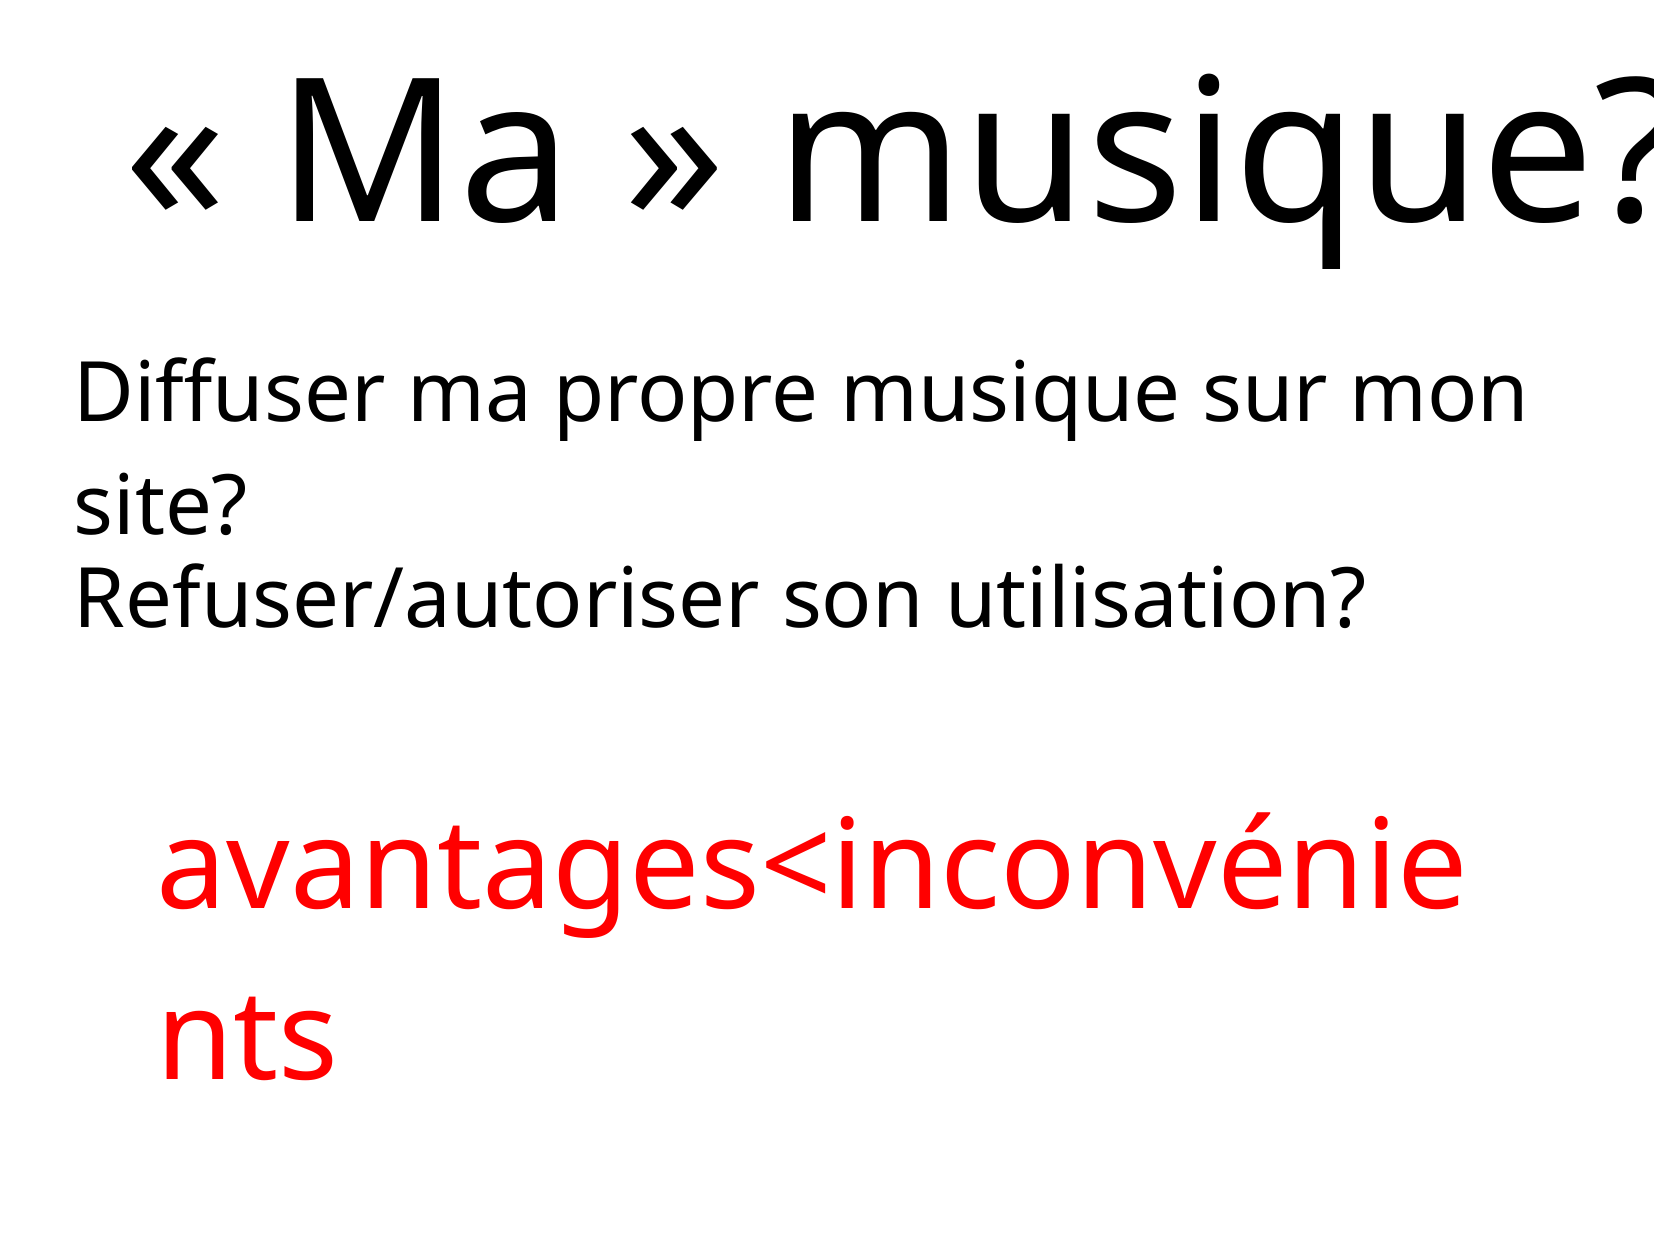

« Ma » musique?
Diffuser ma propre musique sur mon site?
Refuser/autoriser son utilisation?
avantages<inconvénients